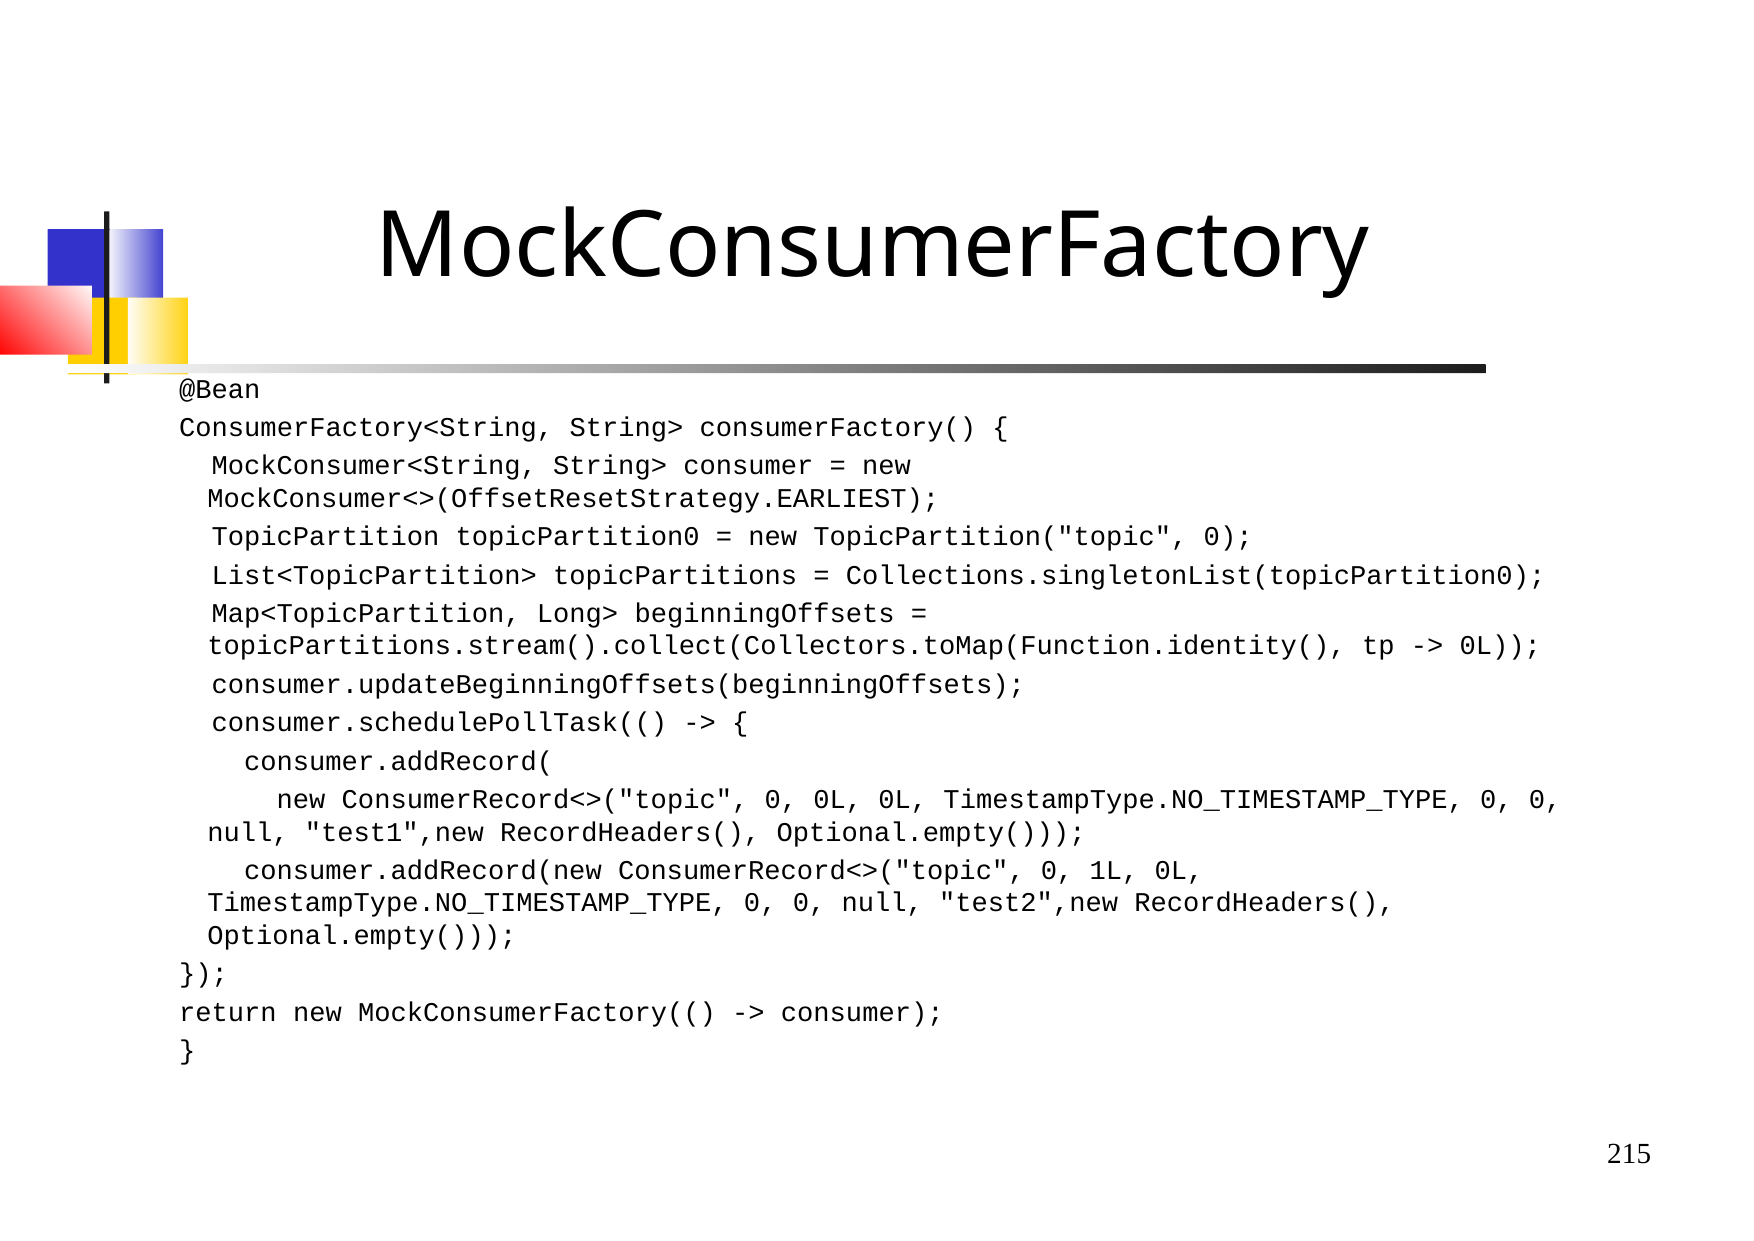

# MockConsumerFactory
@Bean
ConsumerFactory<String, String> consumerFactory() {
 MockConsumer<String, String> consumer = new MockConsumer<>(OffsetResetStrategy.EARLIEST);
 TopicPartition topicPartition0 = new TopicPartition("topic", 0);
 List<TopicPartition> topicPartitions = Collections.singletonList(topicPartition0);
 Map<TopicPartition, Long> beginningOffsets = topicPartitions.stream().collect(Collectors.toMap(Function.identity(), tp -> 0L));
 consumer.updateBeginningOffsets(beginningOffsets);
 consumer.schedulePollTask(() -> {
 consumer.addRecord(
 new ConsumerRecord<>("topic", 0, 0L, 0L, TimestampType.NO_TIMESTAMP_TYPE, 0, 0, null, "test1",new RecordHeaders(), Optional.empty()));
 consumer.addRecord(new ConsumerRecord<>("topic", 0, 1L, 0L, TimestampType.NO_TIMESTAMP_TYPE, 0, 0, null, "test2",new RecordHeaders(), Optional.empty()));
});
return new MockConsumerFactory(() -> consumer);
}